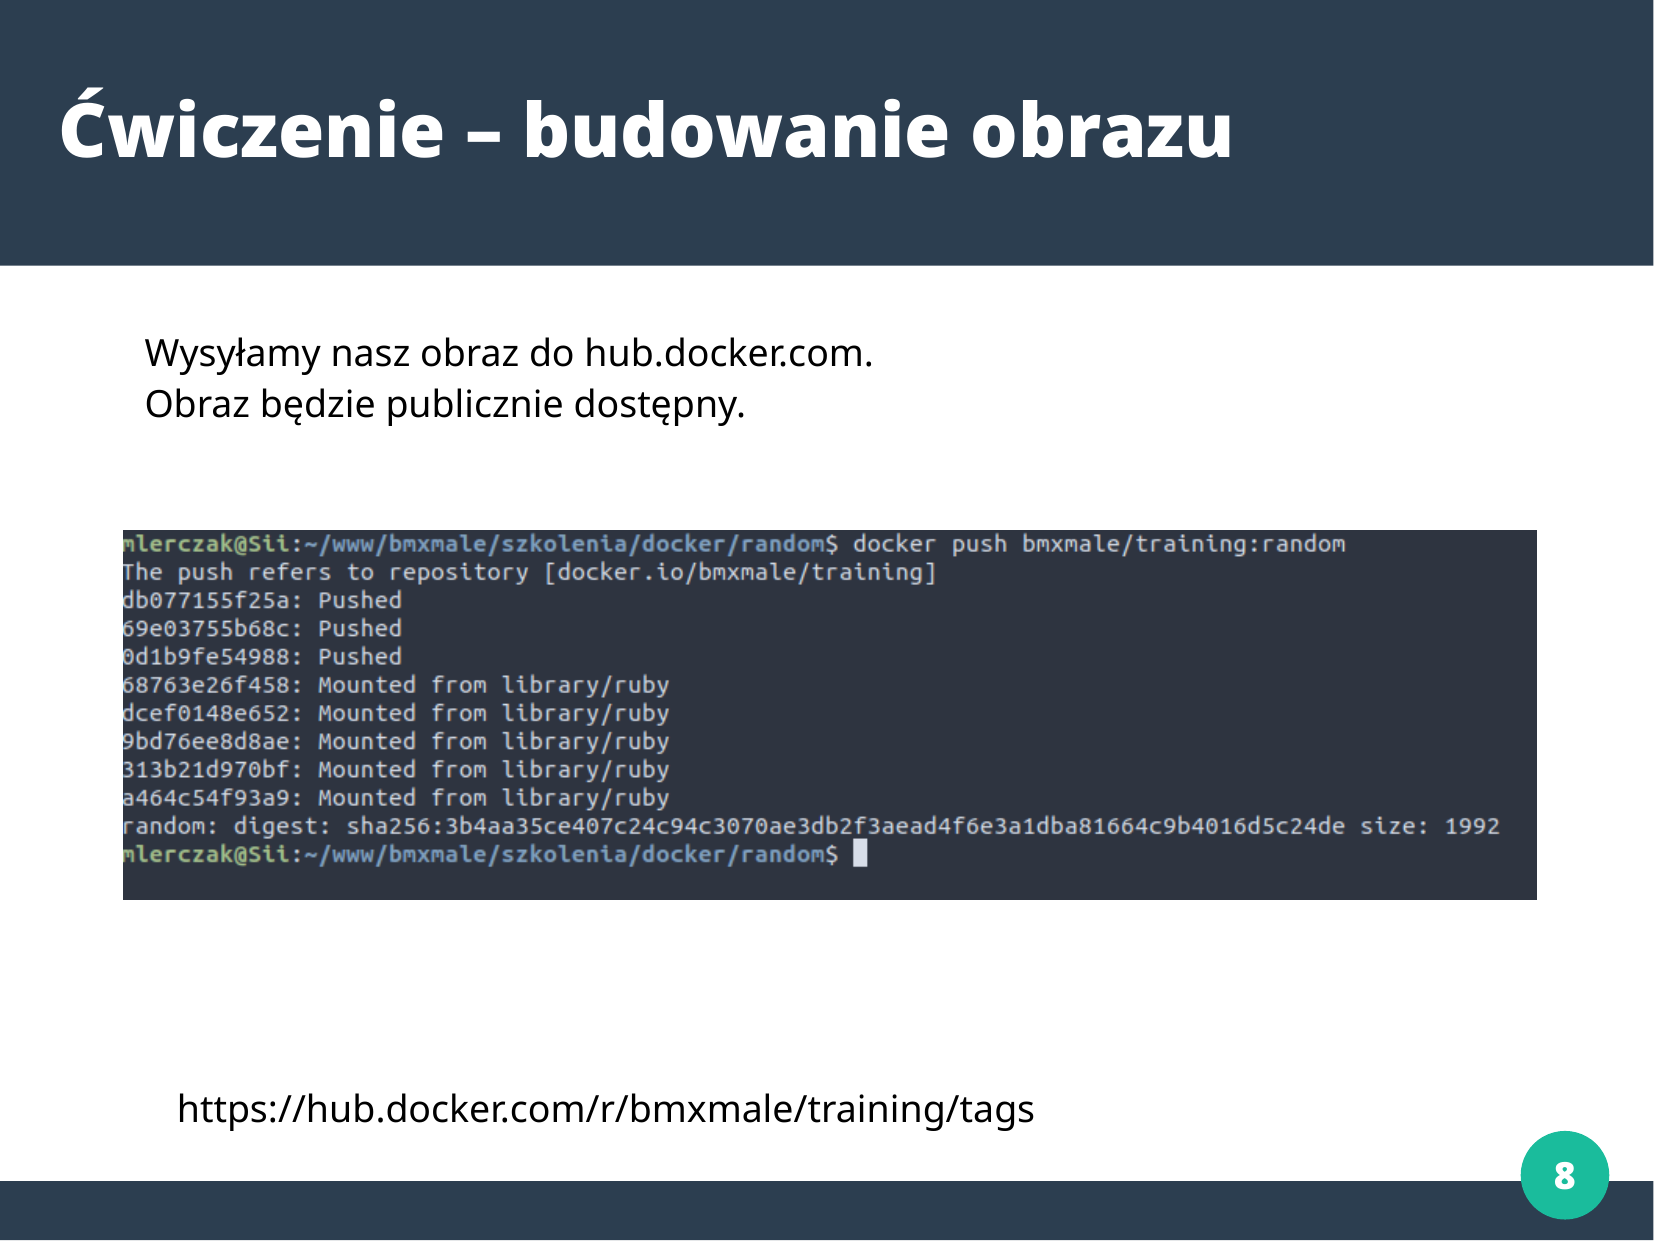

# Ćwiczenie – budowanie obrazu
Wysyłamy nasz obraz do hub.docker.com.
Obraz będzie publicznie dostępny.
https://hub.docker.com/r/bmxmale/training/tags
8